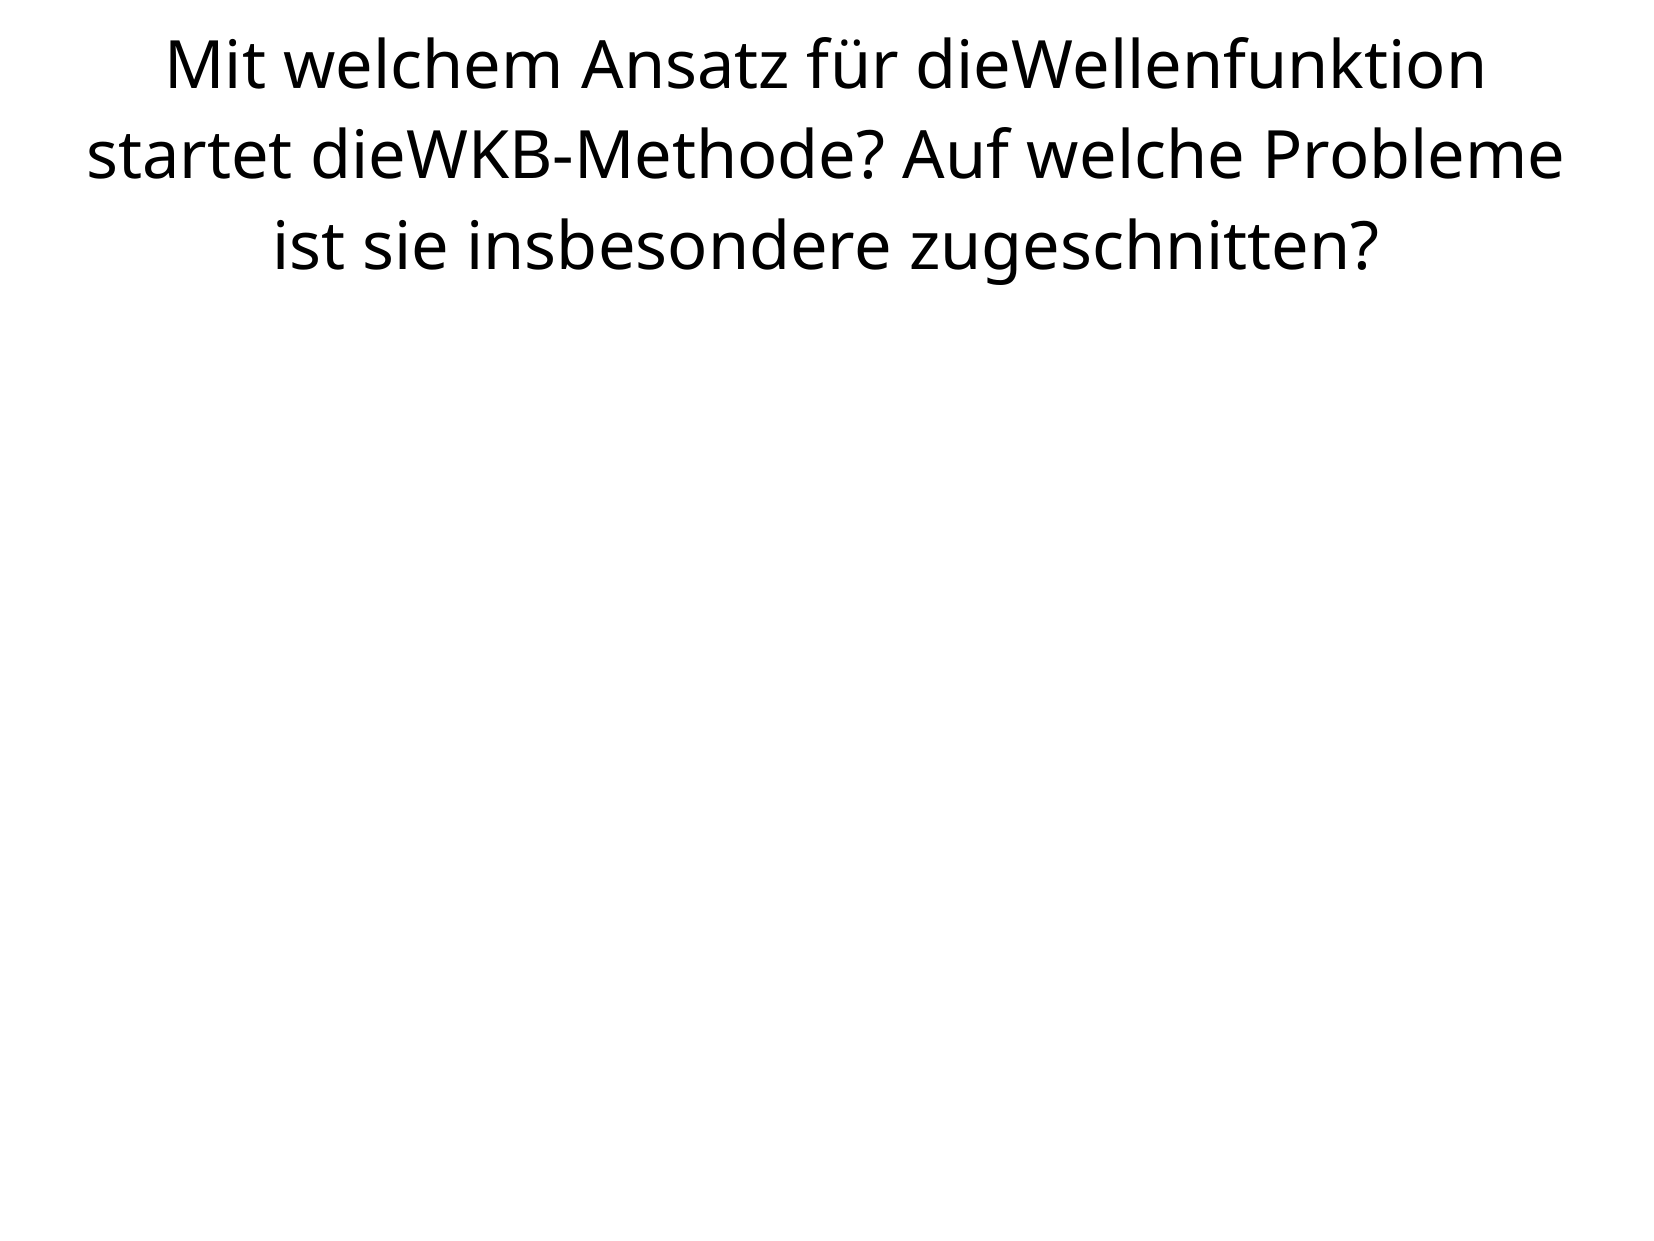

# Mit welchem Ansatz für dieWellenfunktion startet dieWKB-Methode? Auf welche Probleme ist sie insbesondere zugeschnitten?